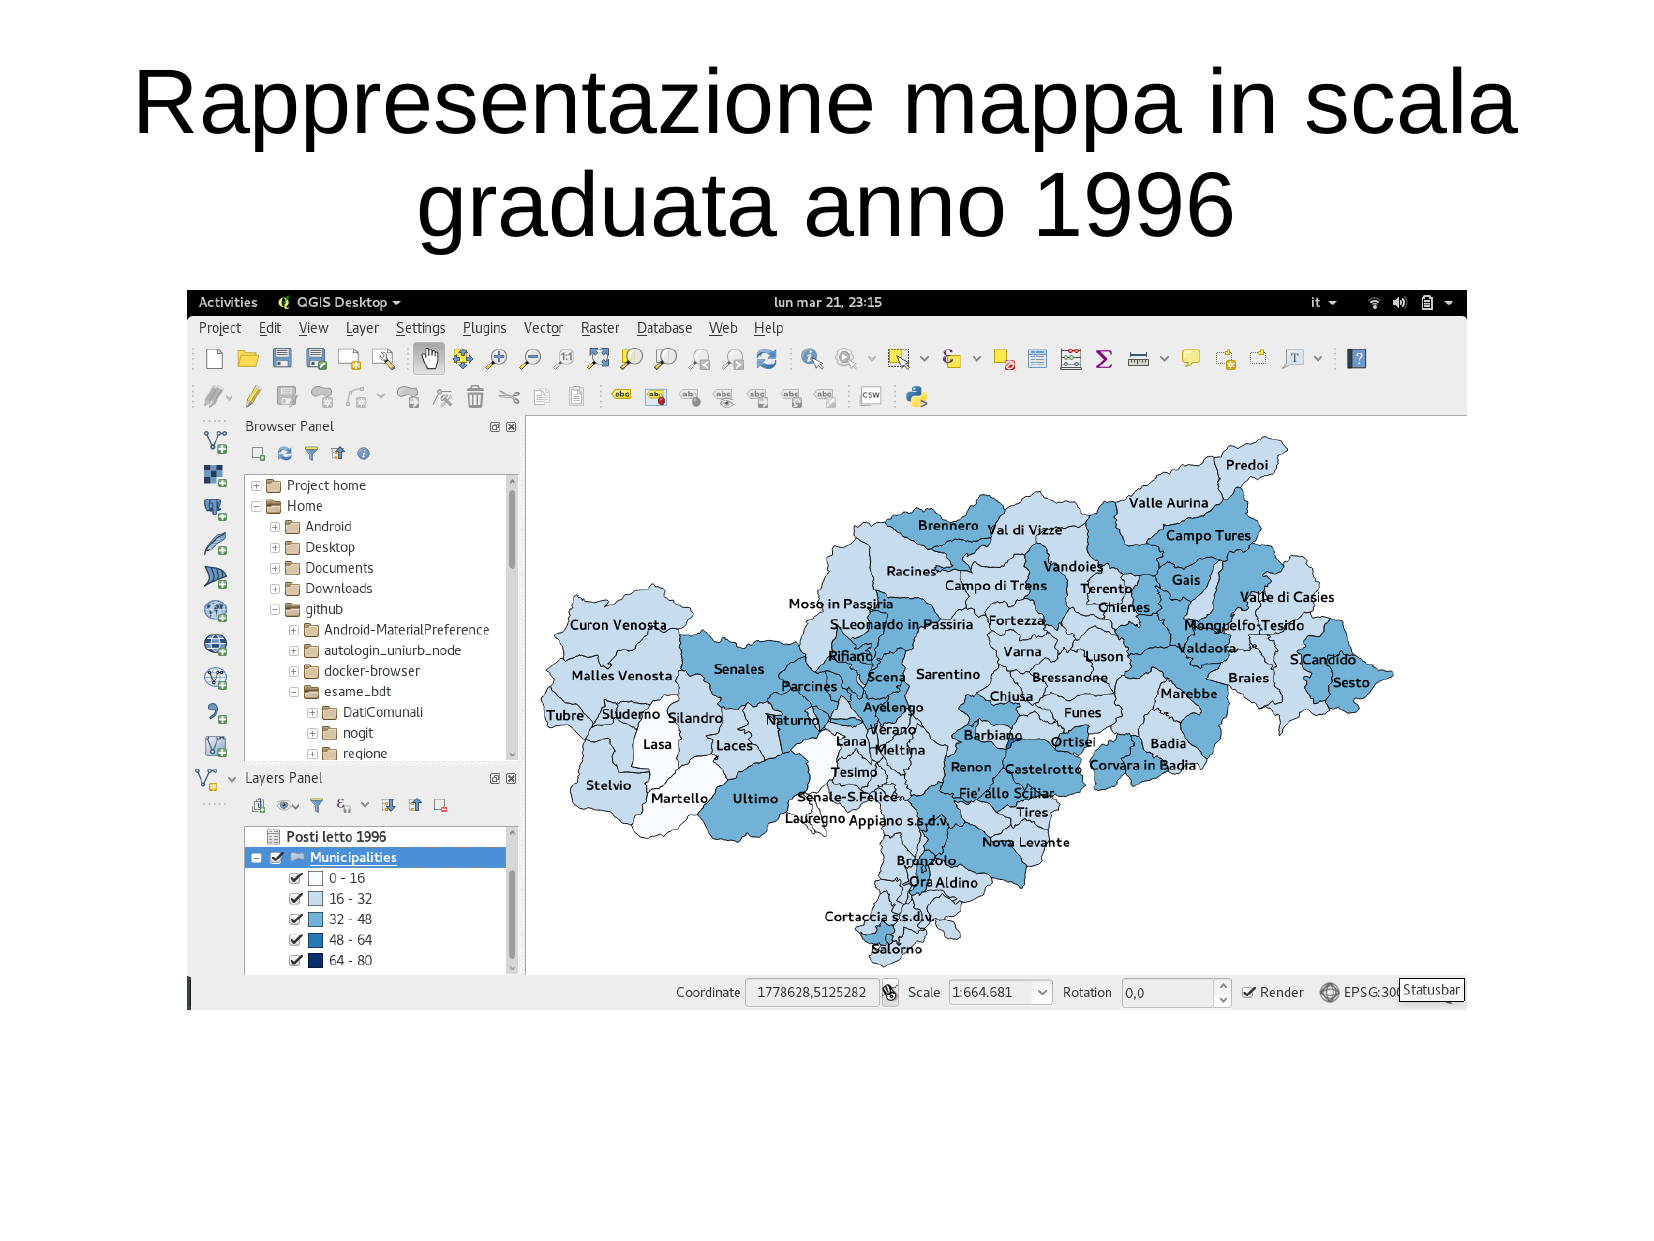

# Rappresentazione mappa in scala graduata anno 1996